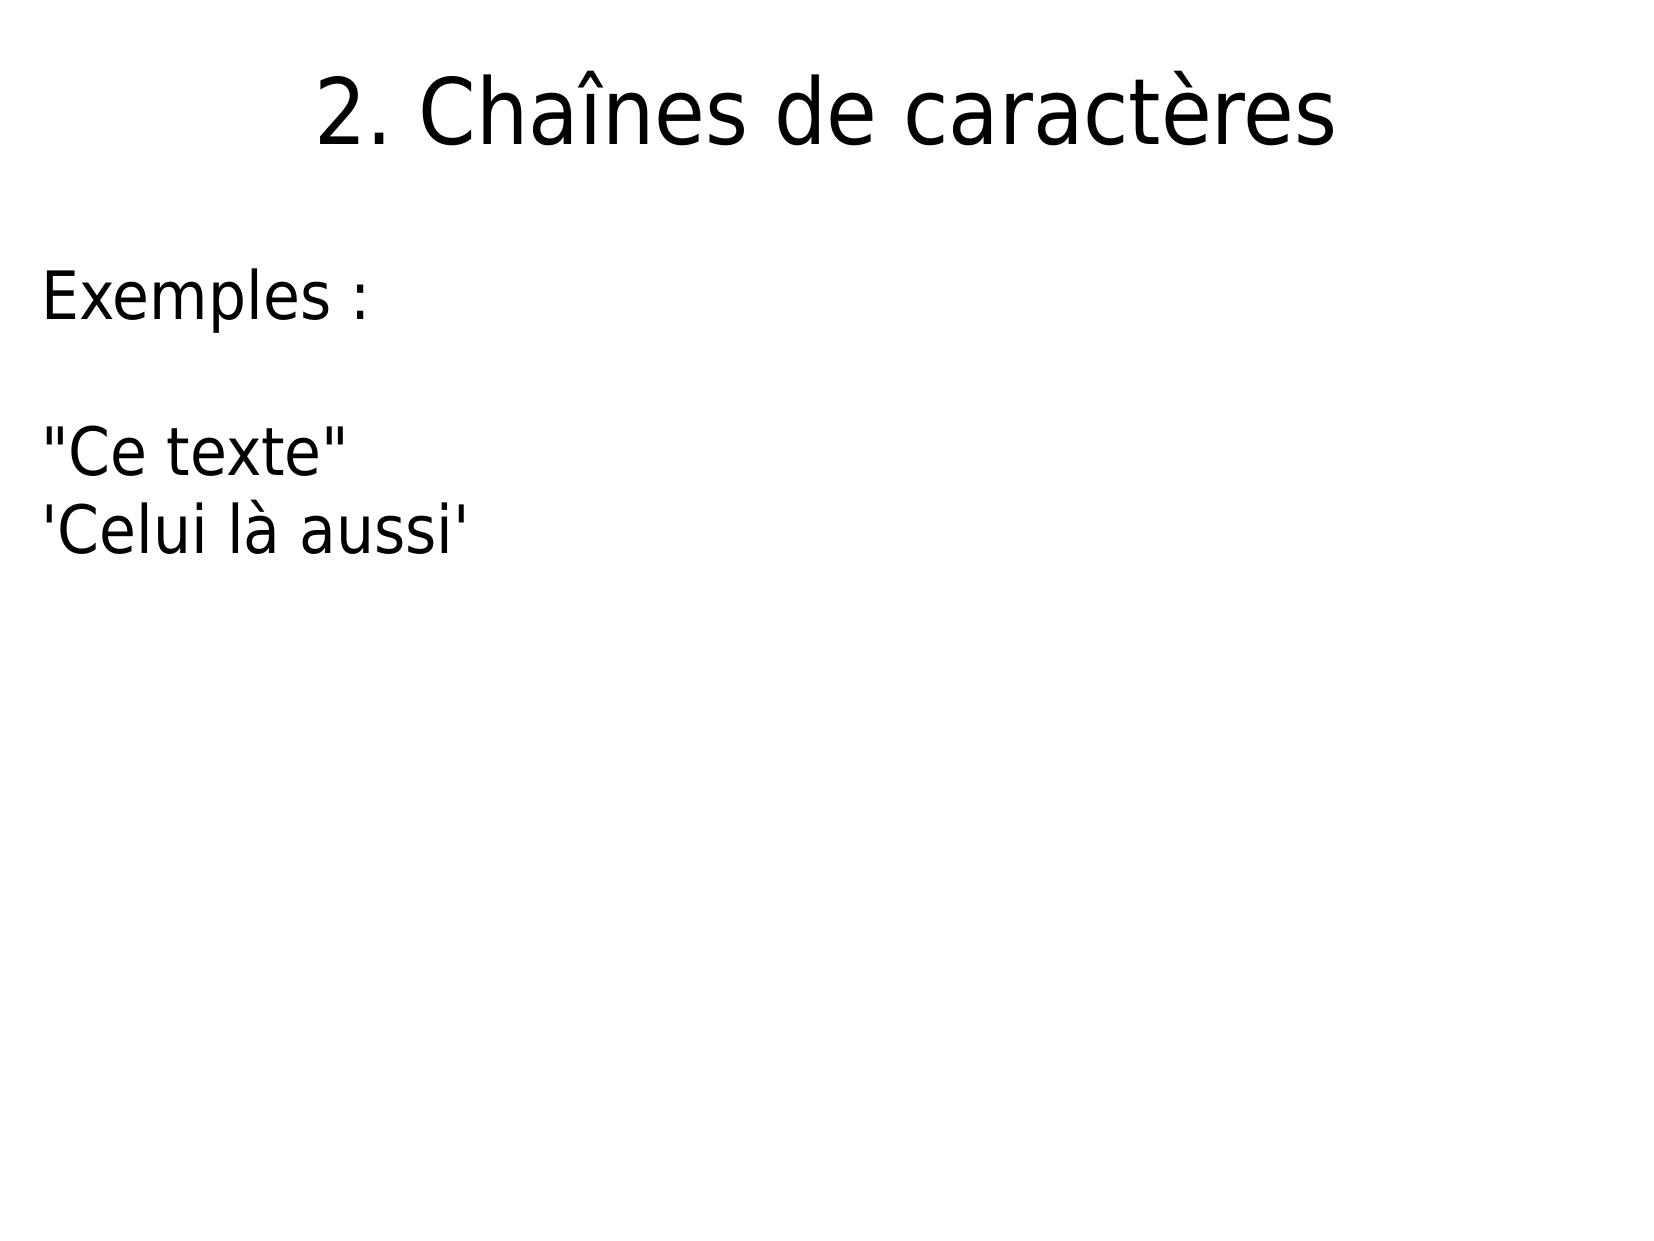

# 2. Chaînes de caractères
Exemples :
"Ce texte"
'Celui là aussi'